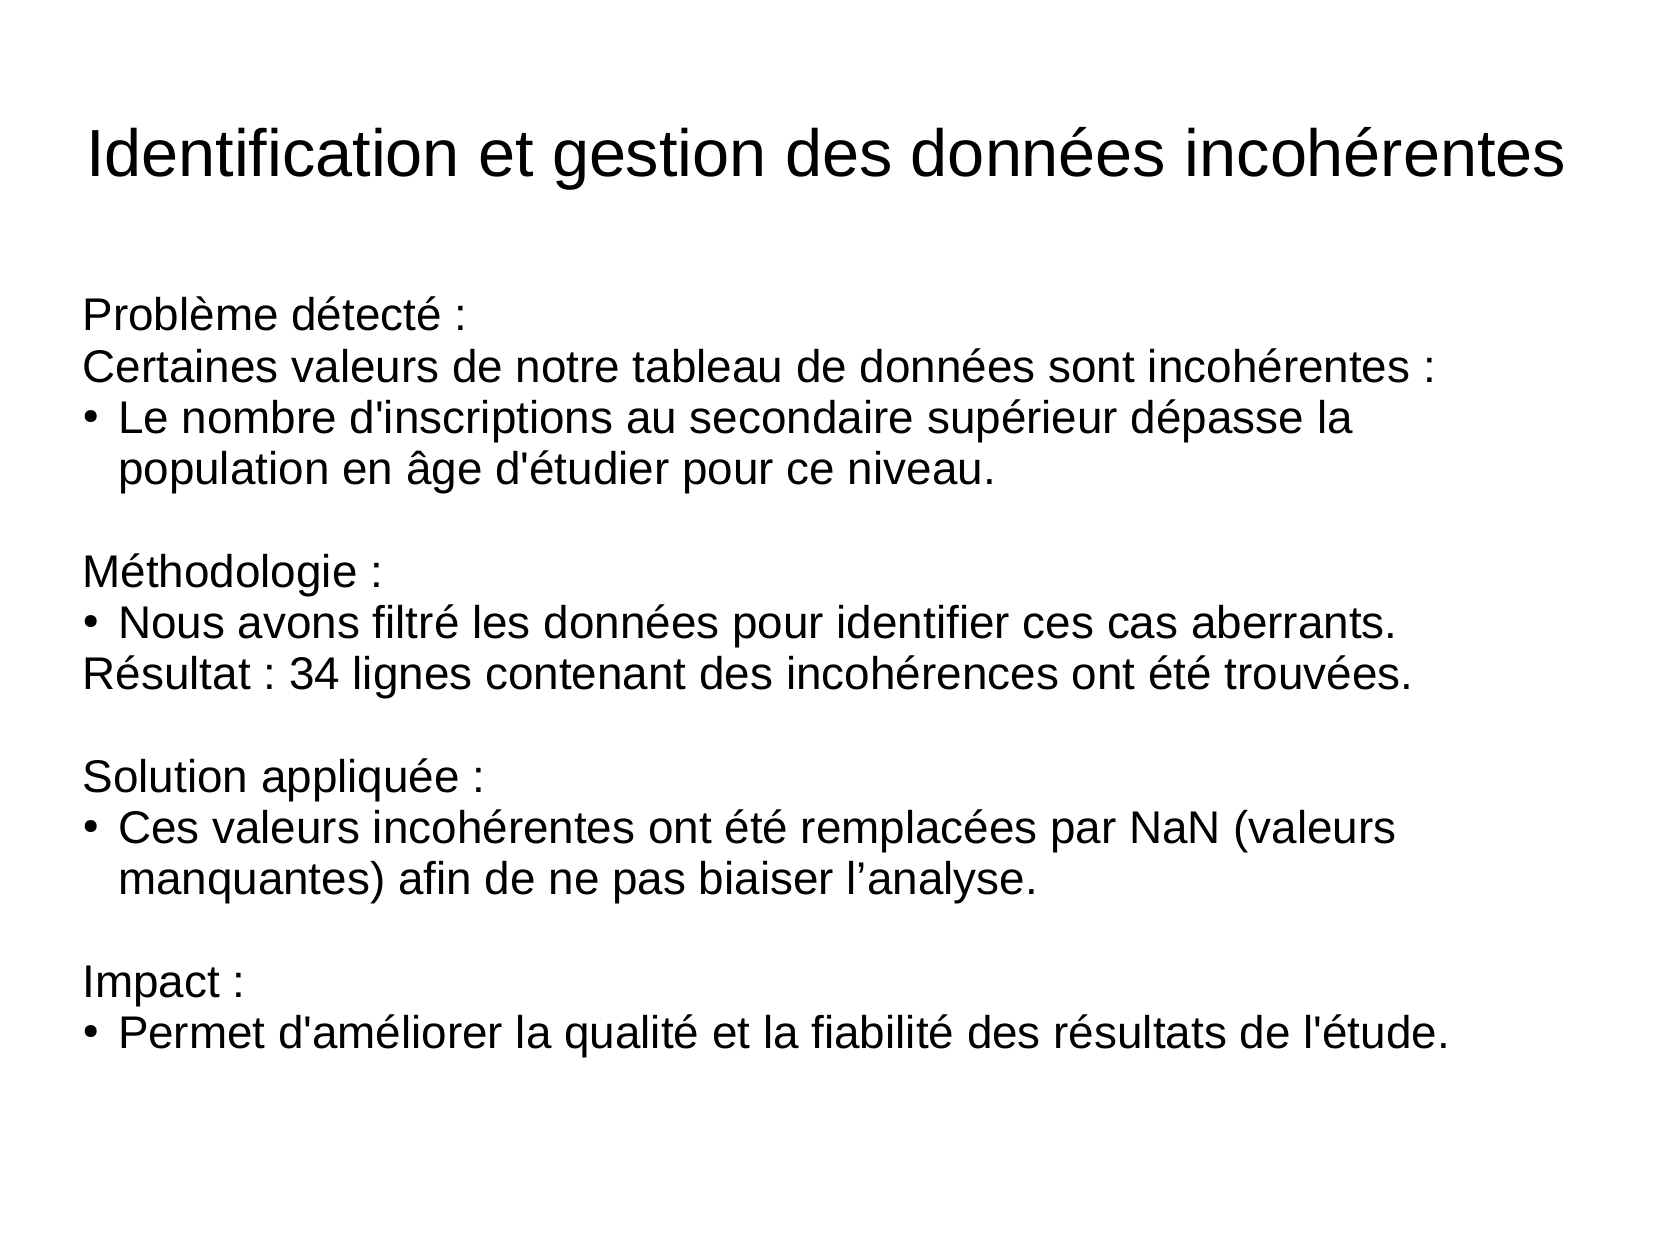

# Identification et gestion des données incohérentes
Problème détecté :
Certaines valeurs de notre tableau de données sont incohérentes :
Le nombre d'inscriptions au secondaire supérieur dépasse la population en âge d'étudier pour ce niveau.
Méthodologie :
Nous avons filtré les données pour identifier ces cas aberrants.
Résultat : 34 lignes contenant des incohérences ont été trouvées.
Solution appliquée :
Ces valeurs incohérentes ont été remplacées par NaN (valeurs manquantes) afin de ne pas biaiser l’analyse.
Impact :
Permet d'améliorer la qualité et la fiabilité des résultats de l'étude.